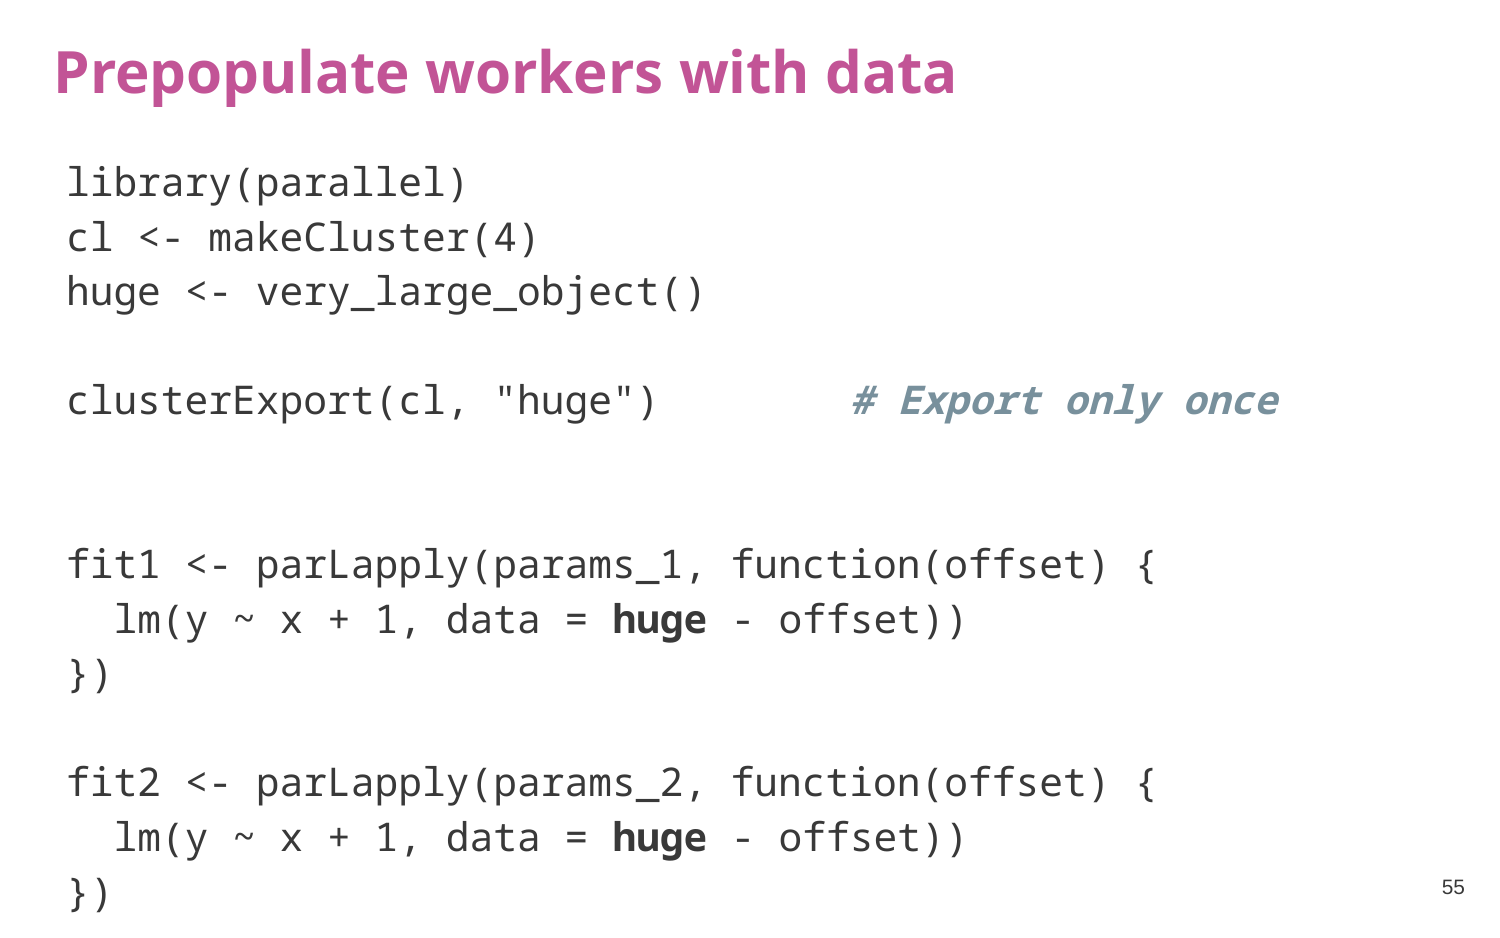

# Prepopulate workers with data
library(parallel)
cl <- makeCluster(4)
huge <- very_large_object()
clusterExport(cl, "huge") # Export only once ‎
fit1 <- parLapply(params_1, function(offset) {
 lm(y ~ x + 1, data = huge - offset))
})
fit2 <- parLapply(params_2, function(offset) {
 lm(y ~ x + 1, data = huge - offset))
})